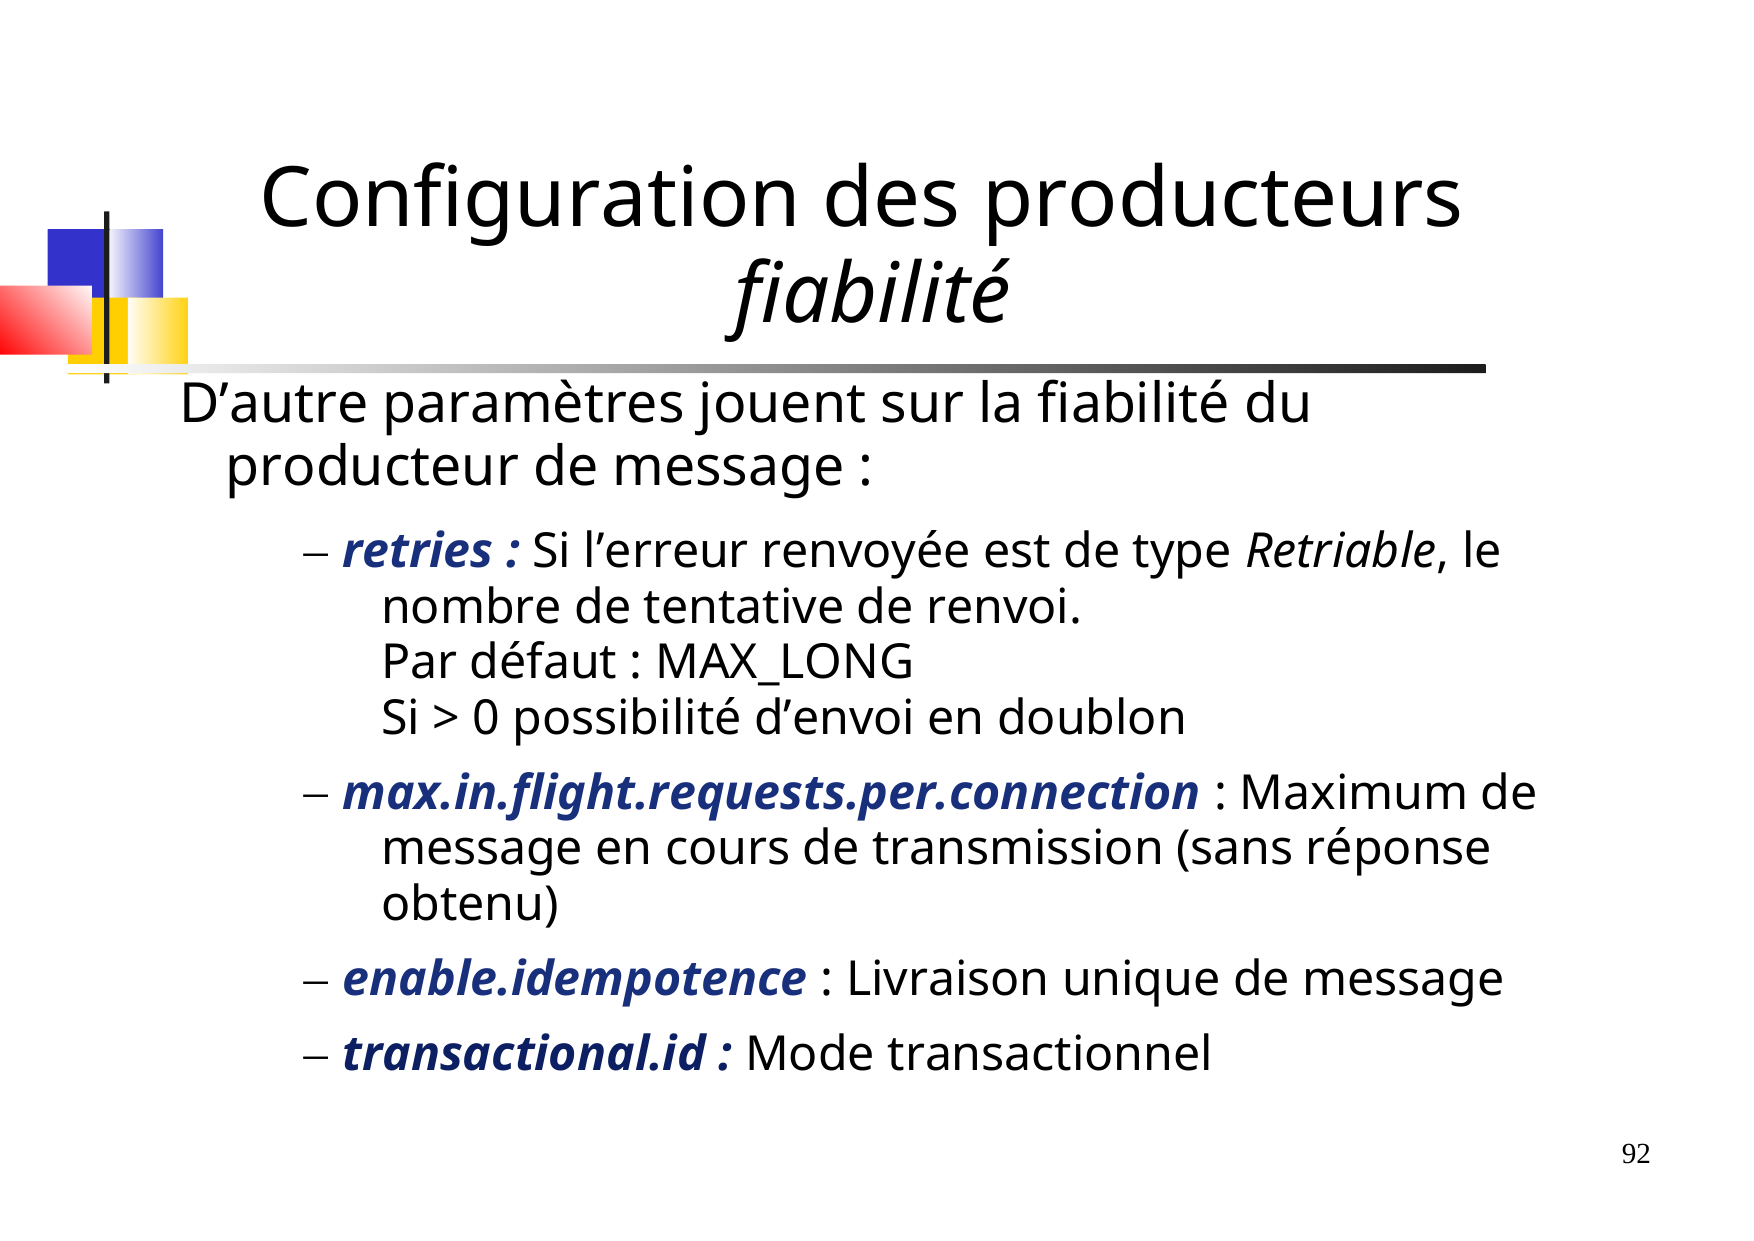

# Configuration des producteurs fiabilité
D’autre paramètres jouent sur la fiabilité du producteur de message :
retries : Si l’erreur renvoyée est de type Retriable, le nombre de tentative de renvoi.
Par défaut : MAX_LONG
Si > 0 possibilité d’envoi en doublon
max.in.flight.requests.per.connection : Maximum de message en cours de transmission (sans réponse obtenu)
enable.idempotence : Livraison unique de message
transactional.id : Mode transactionnel